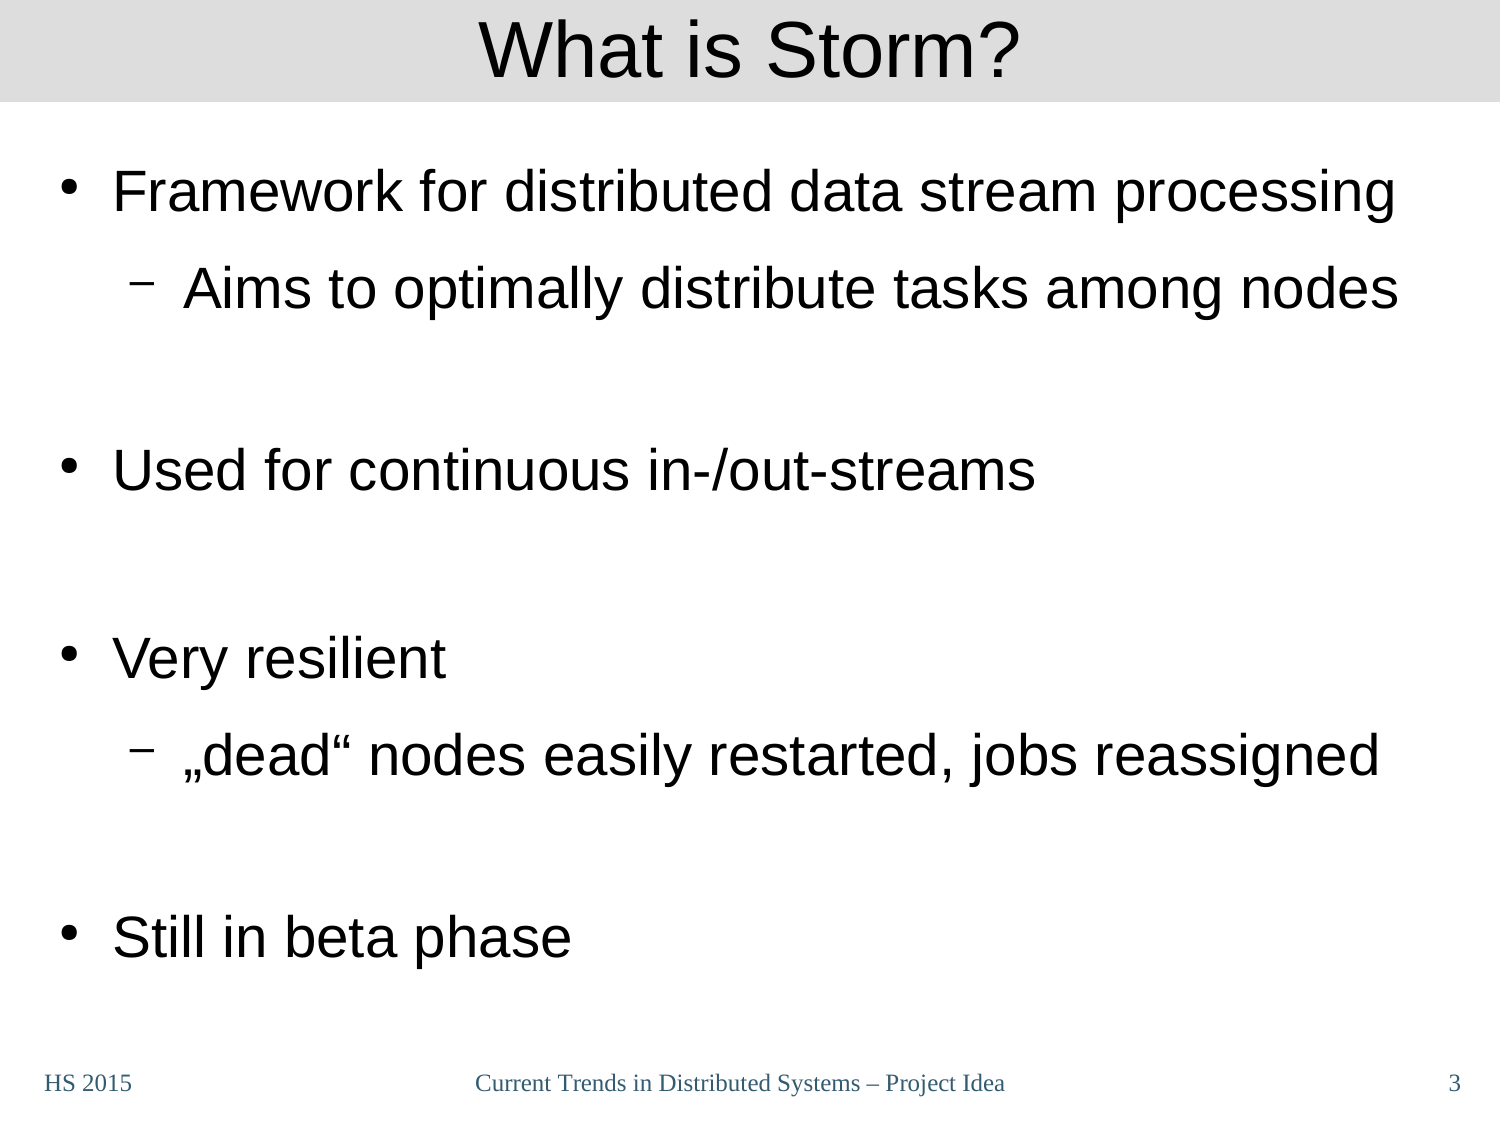

# What is Storm?
Framework for distributed data stream processing
Aims to optimally distribute tasks among nodes
Used for continuous in-/out-streams
Very resilient
„dead“ nodes easily restarted, jobs reassigned
Still in beta phase
HS 2015
Current Trends in Distributed Systems – Project Idea